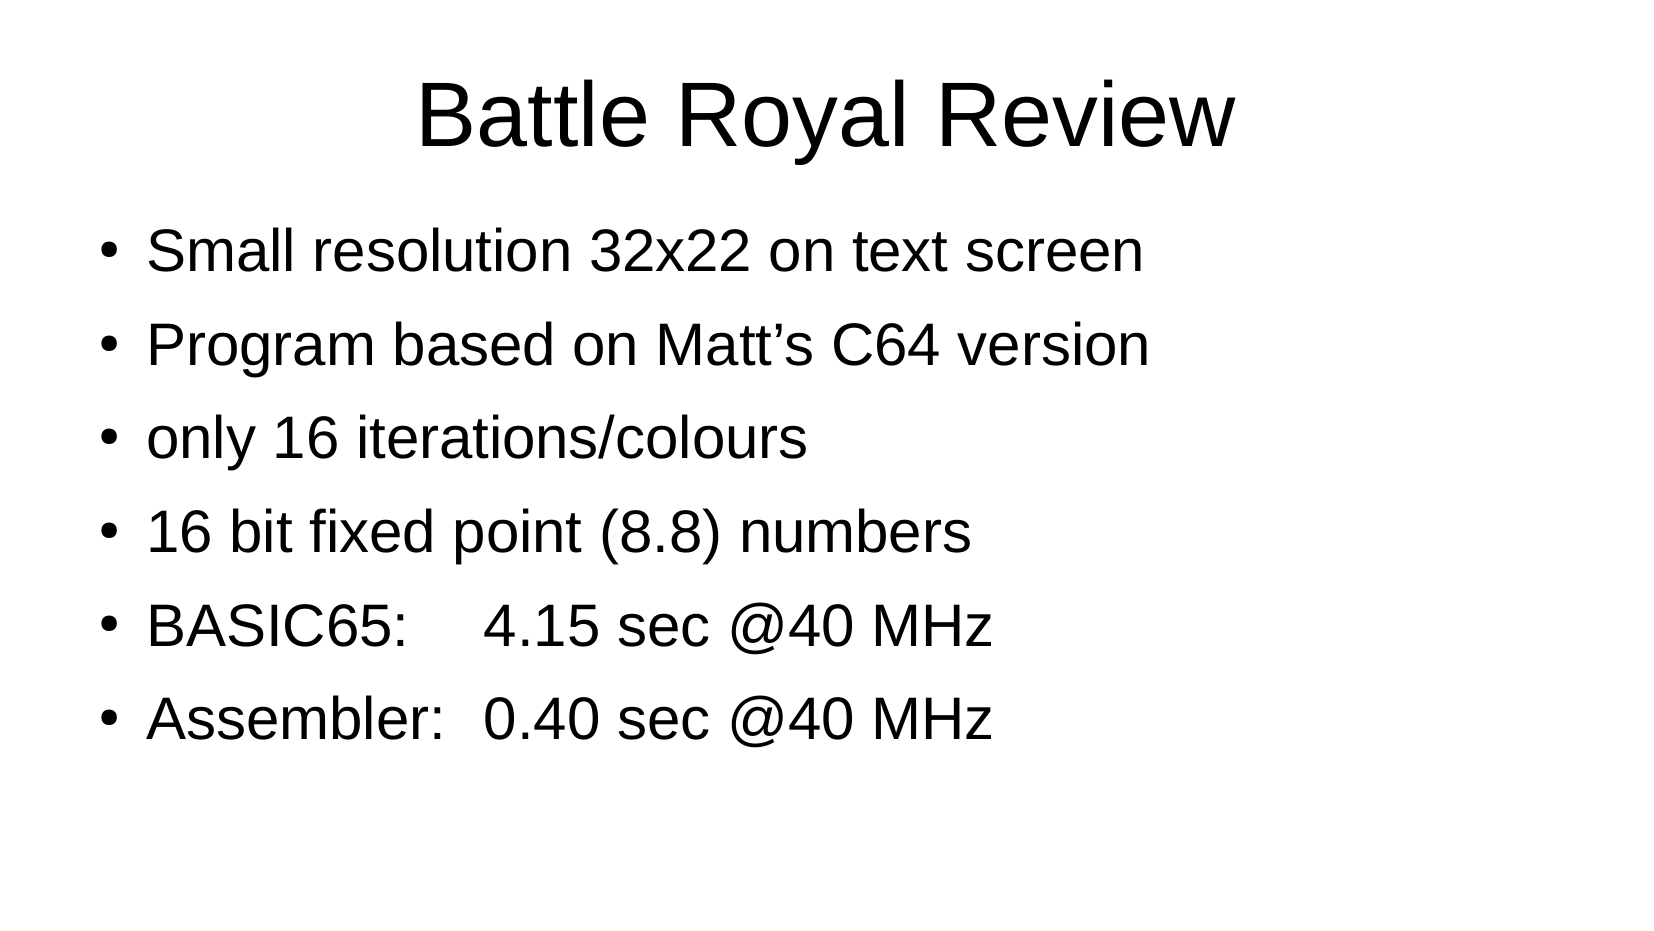

# Battle Royal Review
Small resolution 32x22 on text screen
Program based on Matt’s C64 version
only 16 iterations/colours
16 bit fixed point (8.8) numbers
BASIC65: 	4.15 sec @40 MHz
Assembler: 	0.40 sec @40 MHz